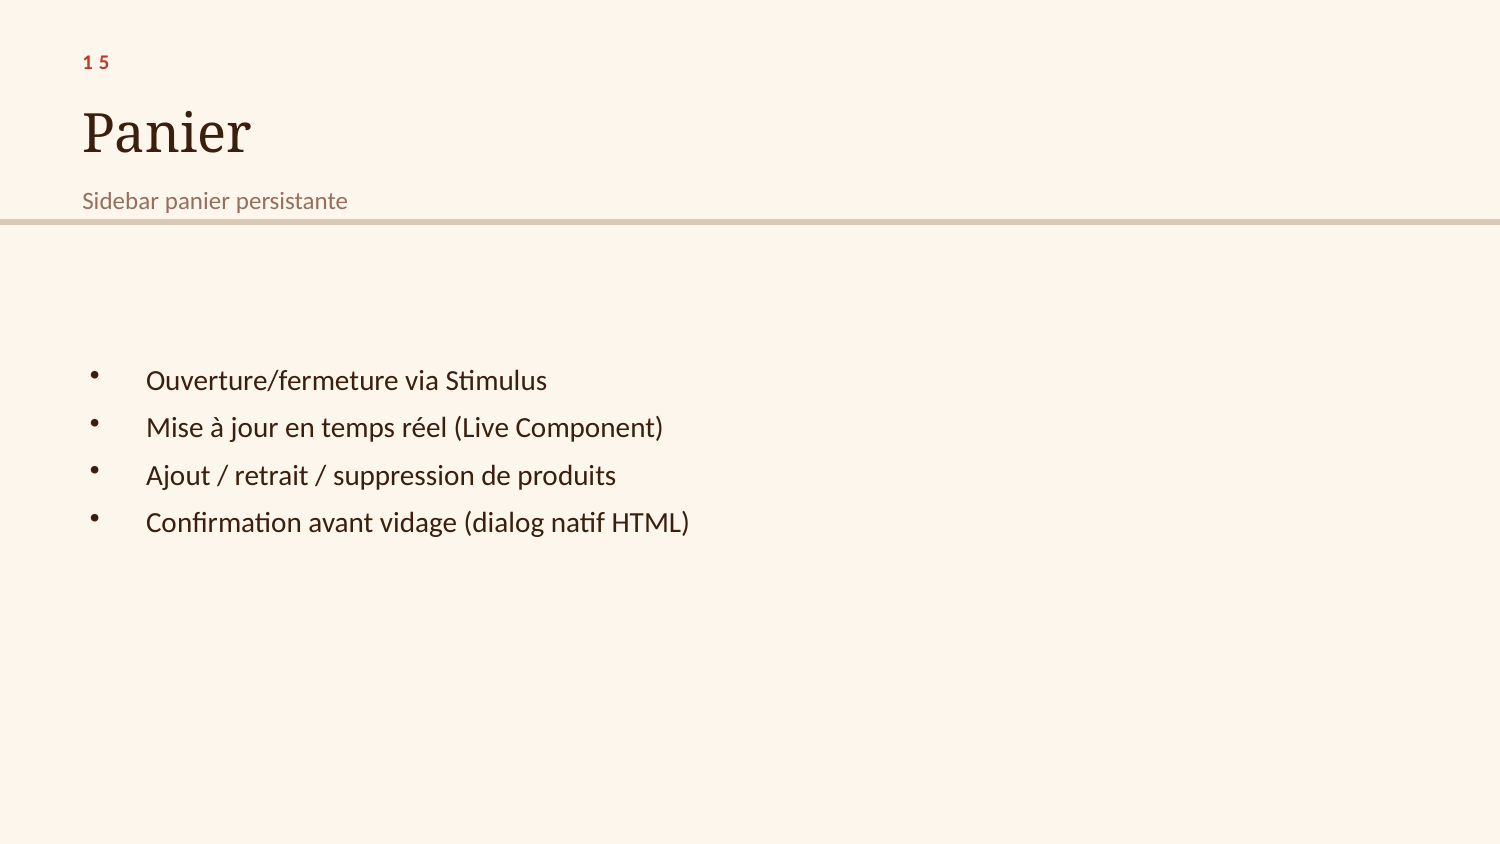

15
Panier
Sidebar panier persistante
Ouverture/fermeture via Stimulus
Mise à jour en temps réel (Live Component)
Ajout / retrait / suppression de produits
Confirmation avant vidage (dialog natif HTML)